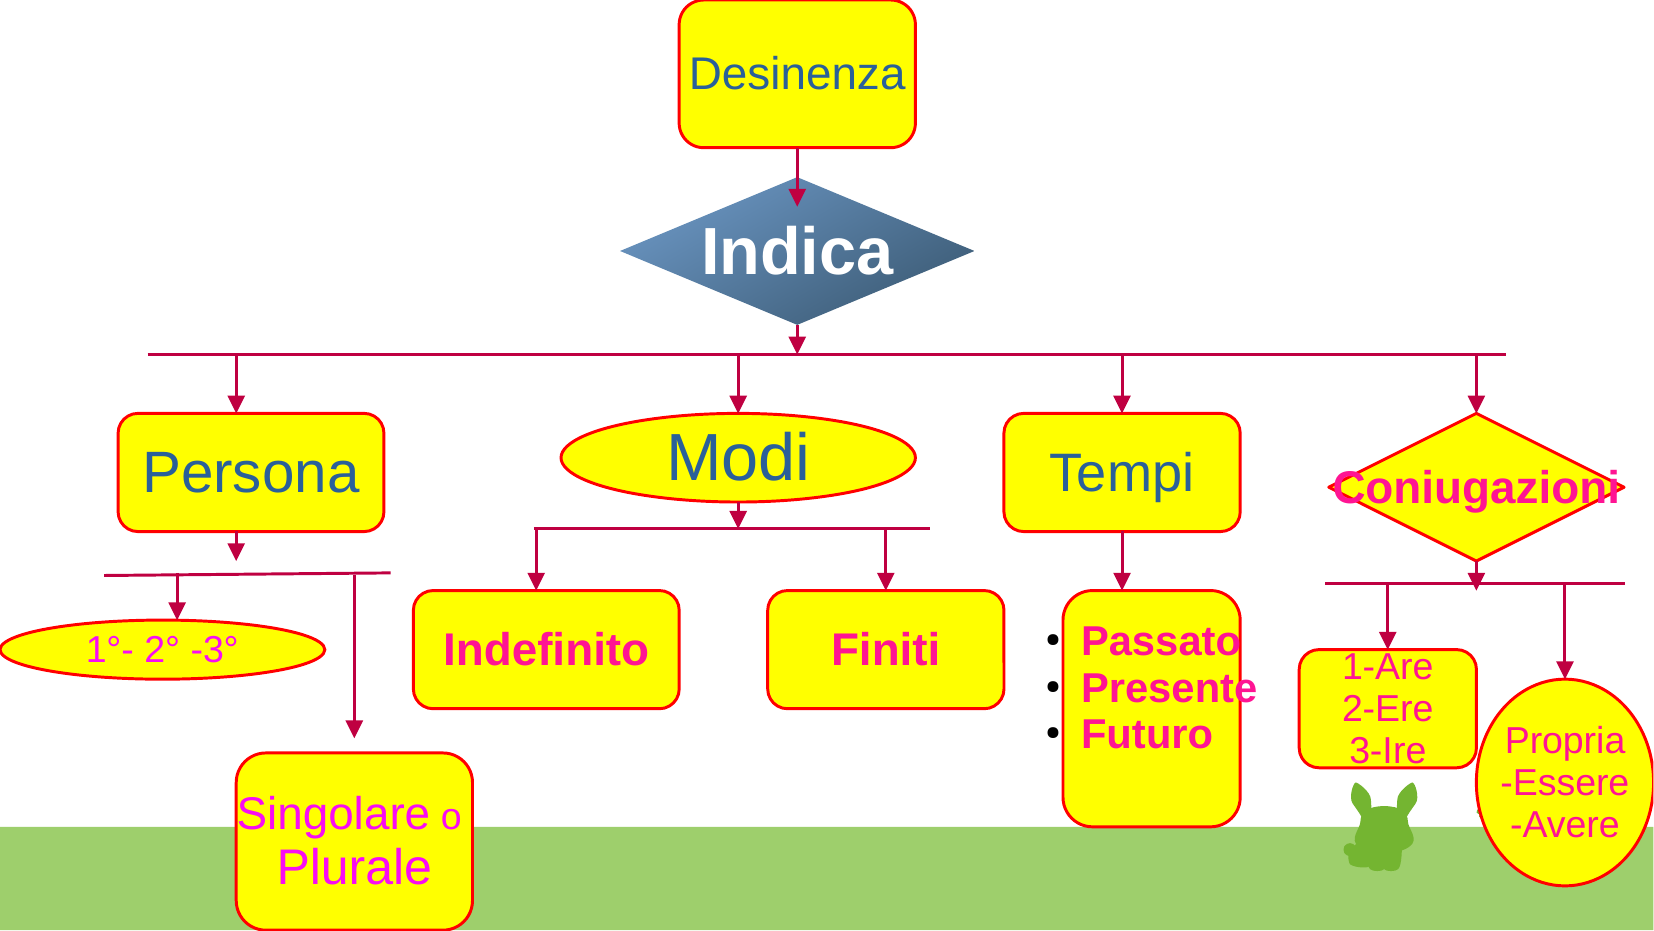

Desinenza
Indica
Persona
Modi
Tempi
Coniugazioni
Indefinito
Finiti
Passato
Presente
Futuro
1°- 2° -3°
1-Are
2-Ere
3-Ire
Propria
-Essere
-Avere
Singolare o
Plurale